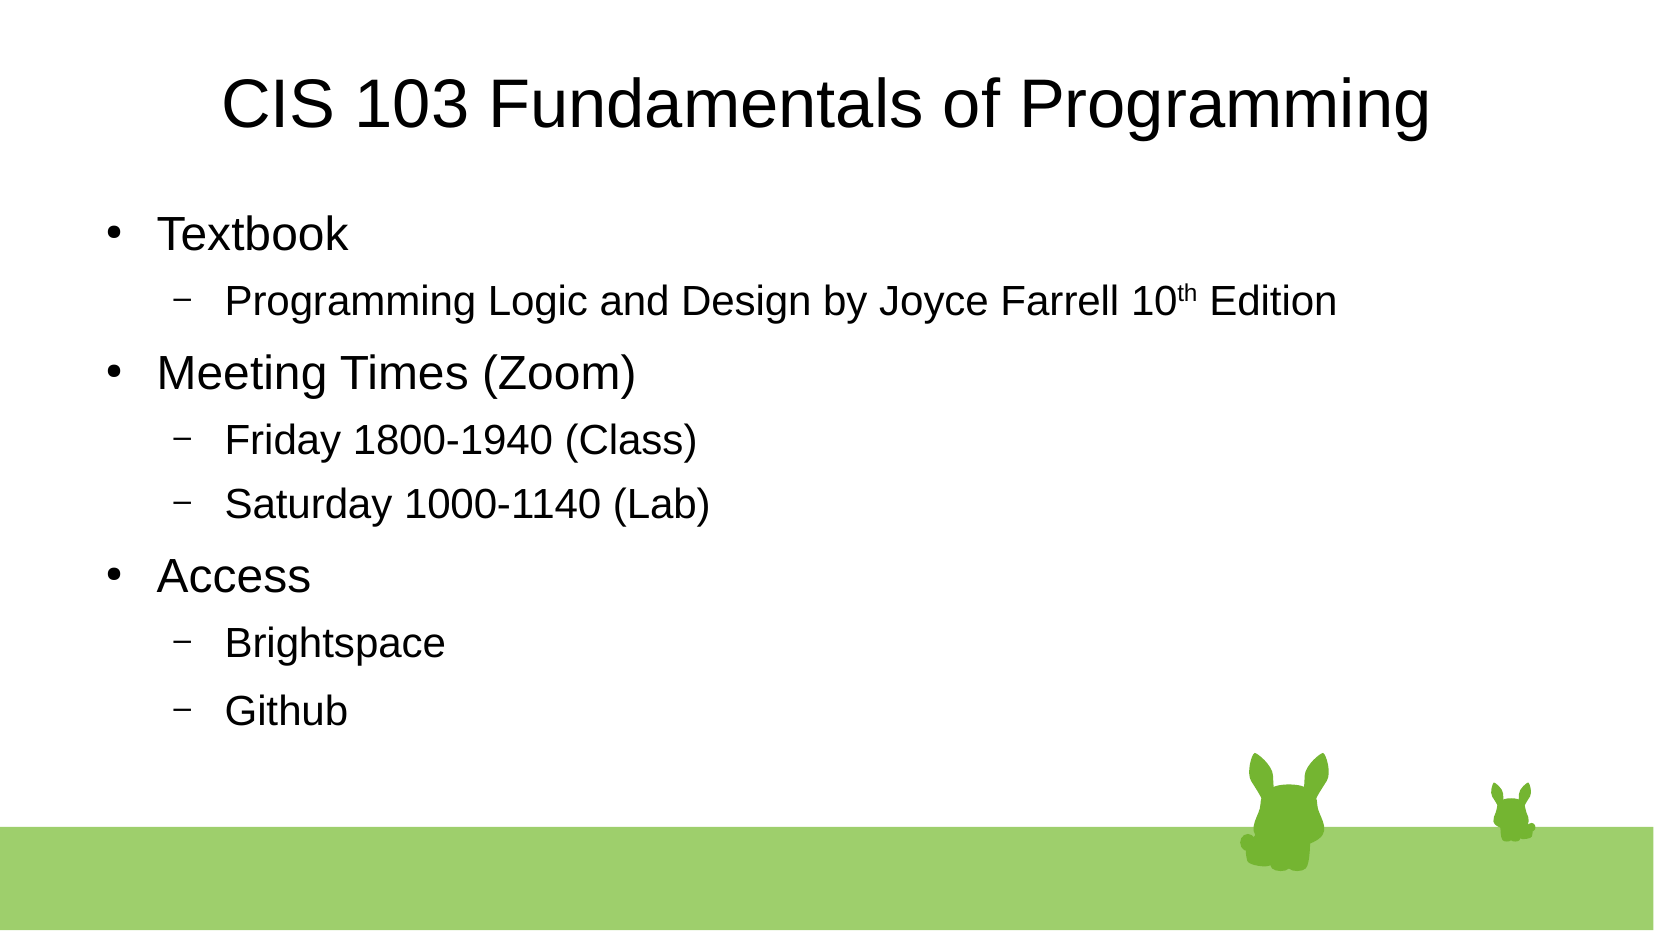

# CIS 103 Fundamentals of Programming
Textbook
Programming Logic and Design by Joyce Farrell 10th Edition
Meeting Times (Zoom)
Friday 1800-1940 (Class)
Saturday 1000-1140 (Lab)
Access
Brightspace
Github